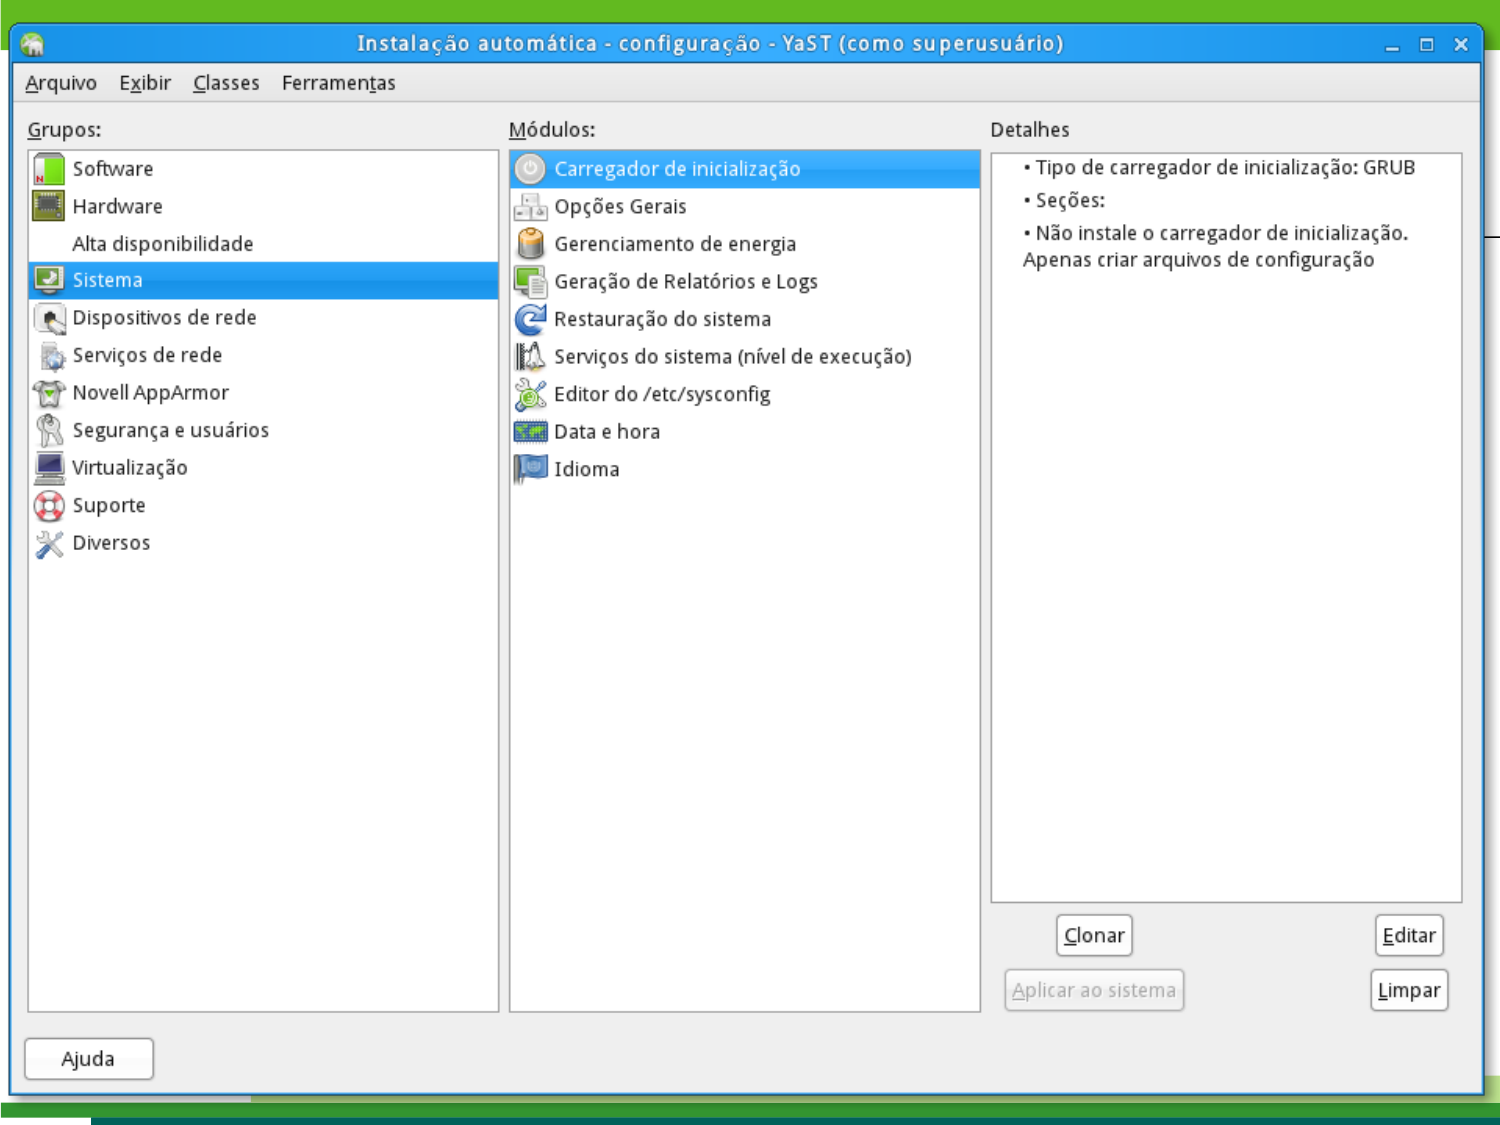

Métodos avançados
– Instalações remotas: Deployment
# Como criar um perfil do AutoYaST
Através de uma instalação convencional
Utilizando a Interface de Configuração do AutoYaST